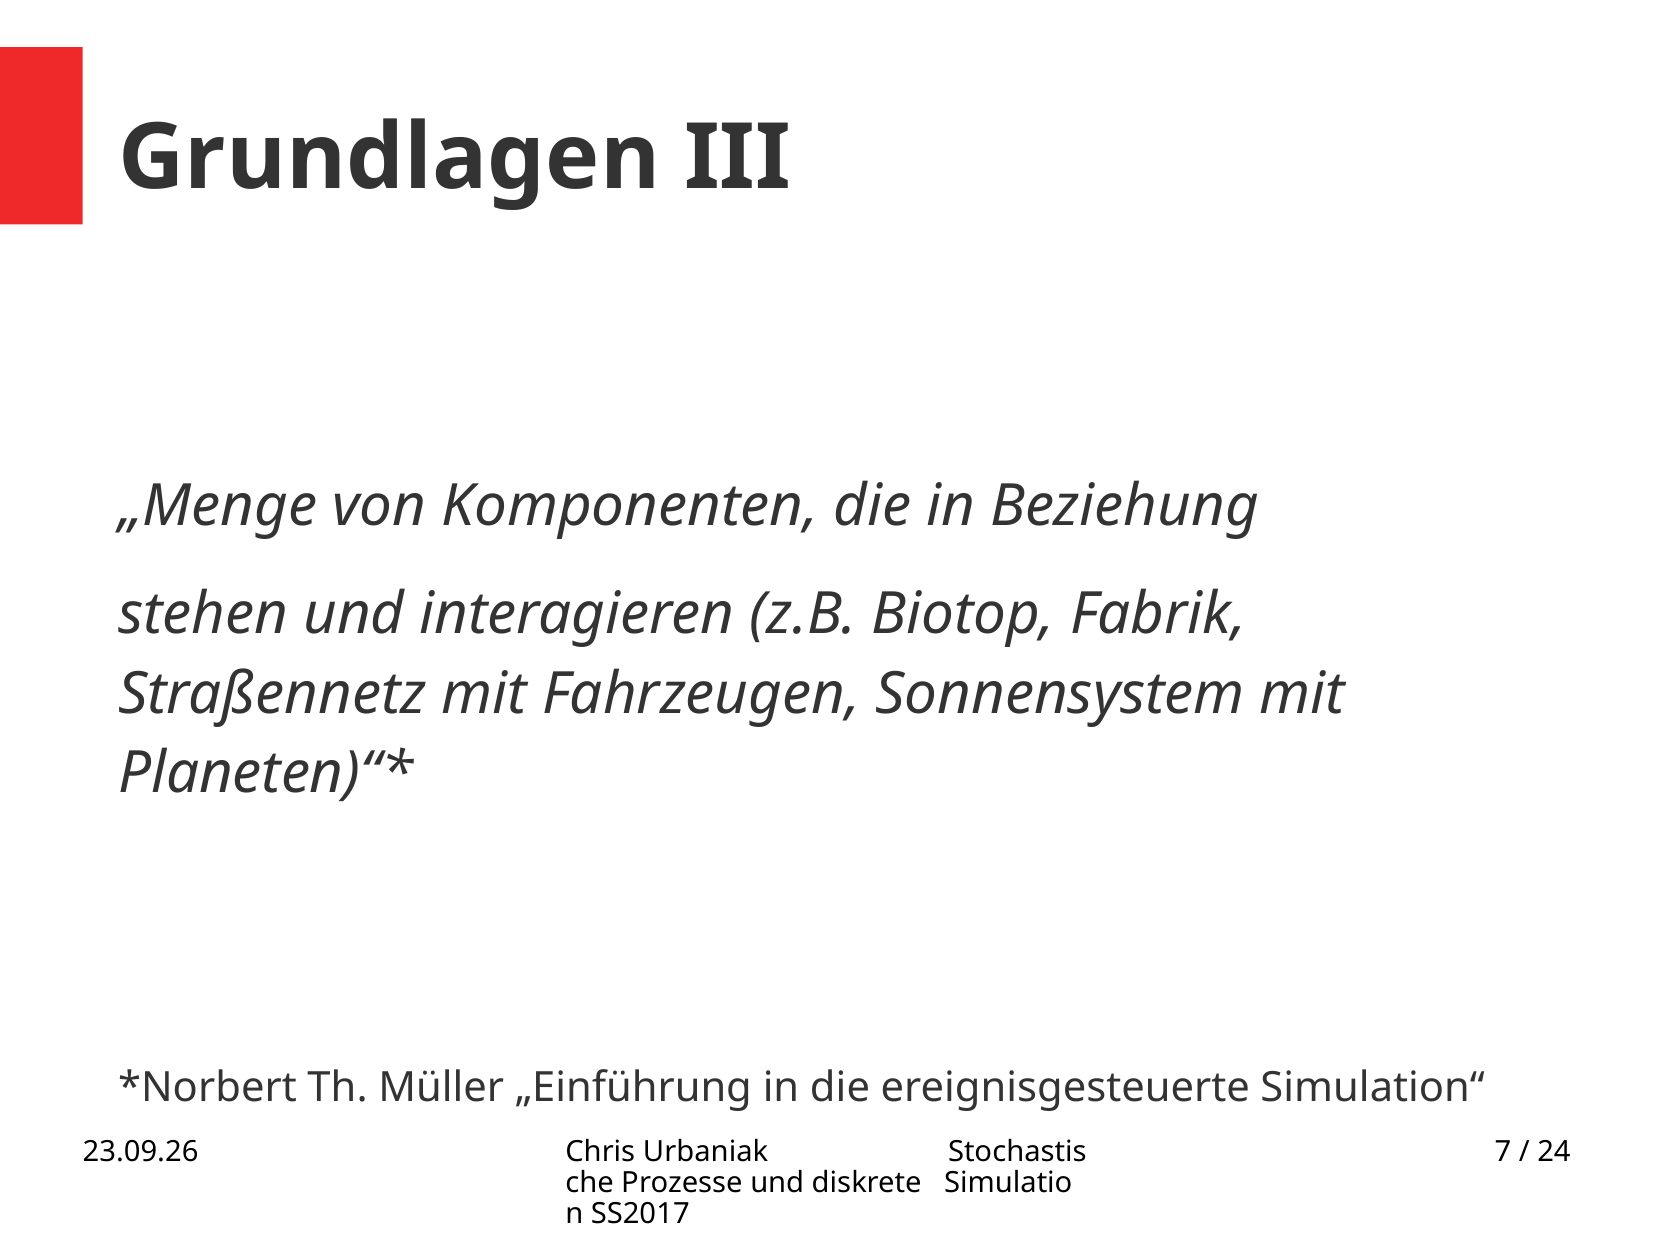

# Grundlagen III
„Menge von Komponenten, die in Beziehung
stehen und interagieren (z.B. Biotop, Fabrik, Straßennetz mit Fahrzeugen, Sonnensystem mit Planeten)“*
*Norbert Th. Müller „Einführung in die ereignisgesteuerte Simulation“
Chris Urbaniak Stochastische Prozesse und diskrete Simulation SS2017
7